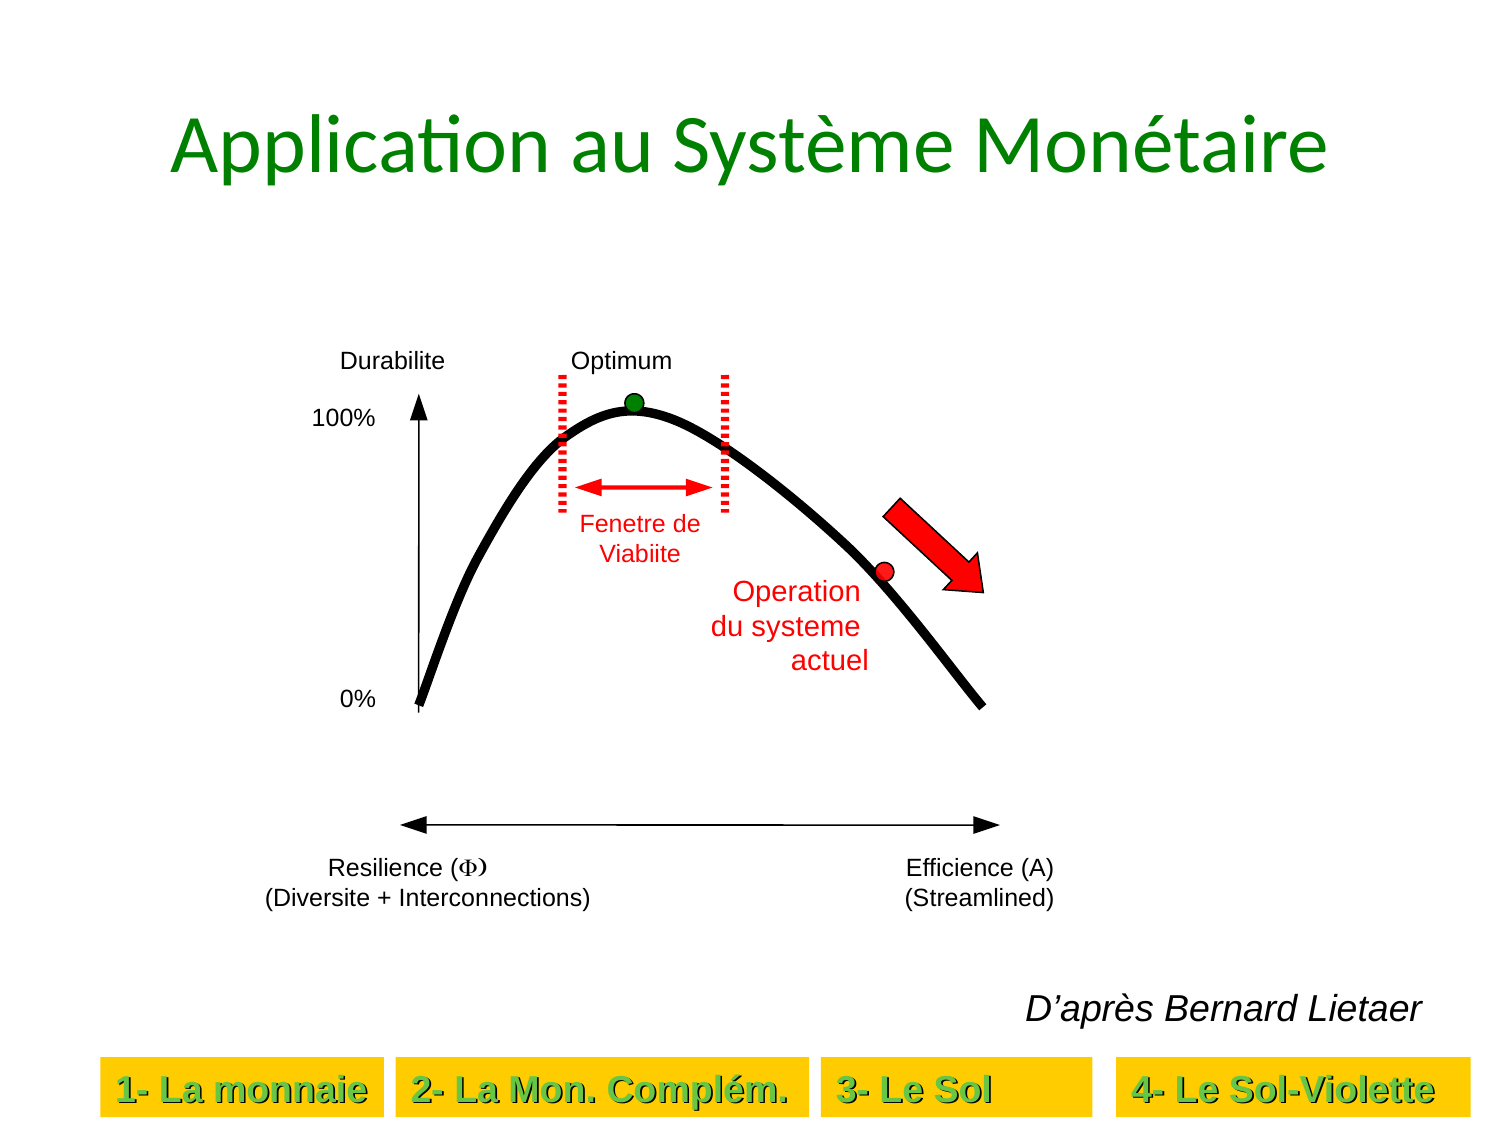

# Application au Système Monétaire
Durabilite Optimum
100%
Fenetre de
Viabiite
Operation
du systeme
actuel
0%
 Resilience (F) Efficience (A)
(Diversite + Interconnections) (Streamlined)
D’après Bernard Lietaer